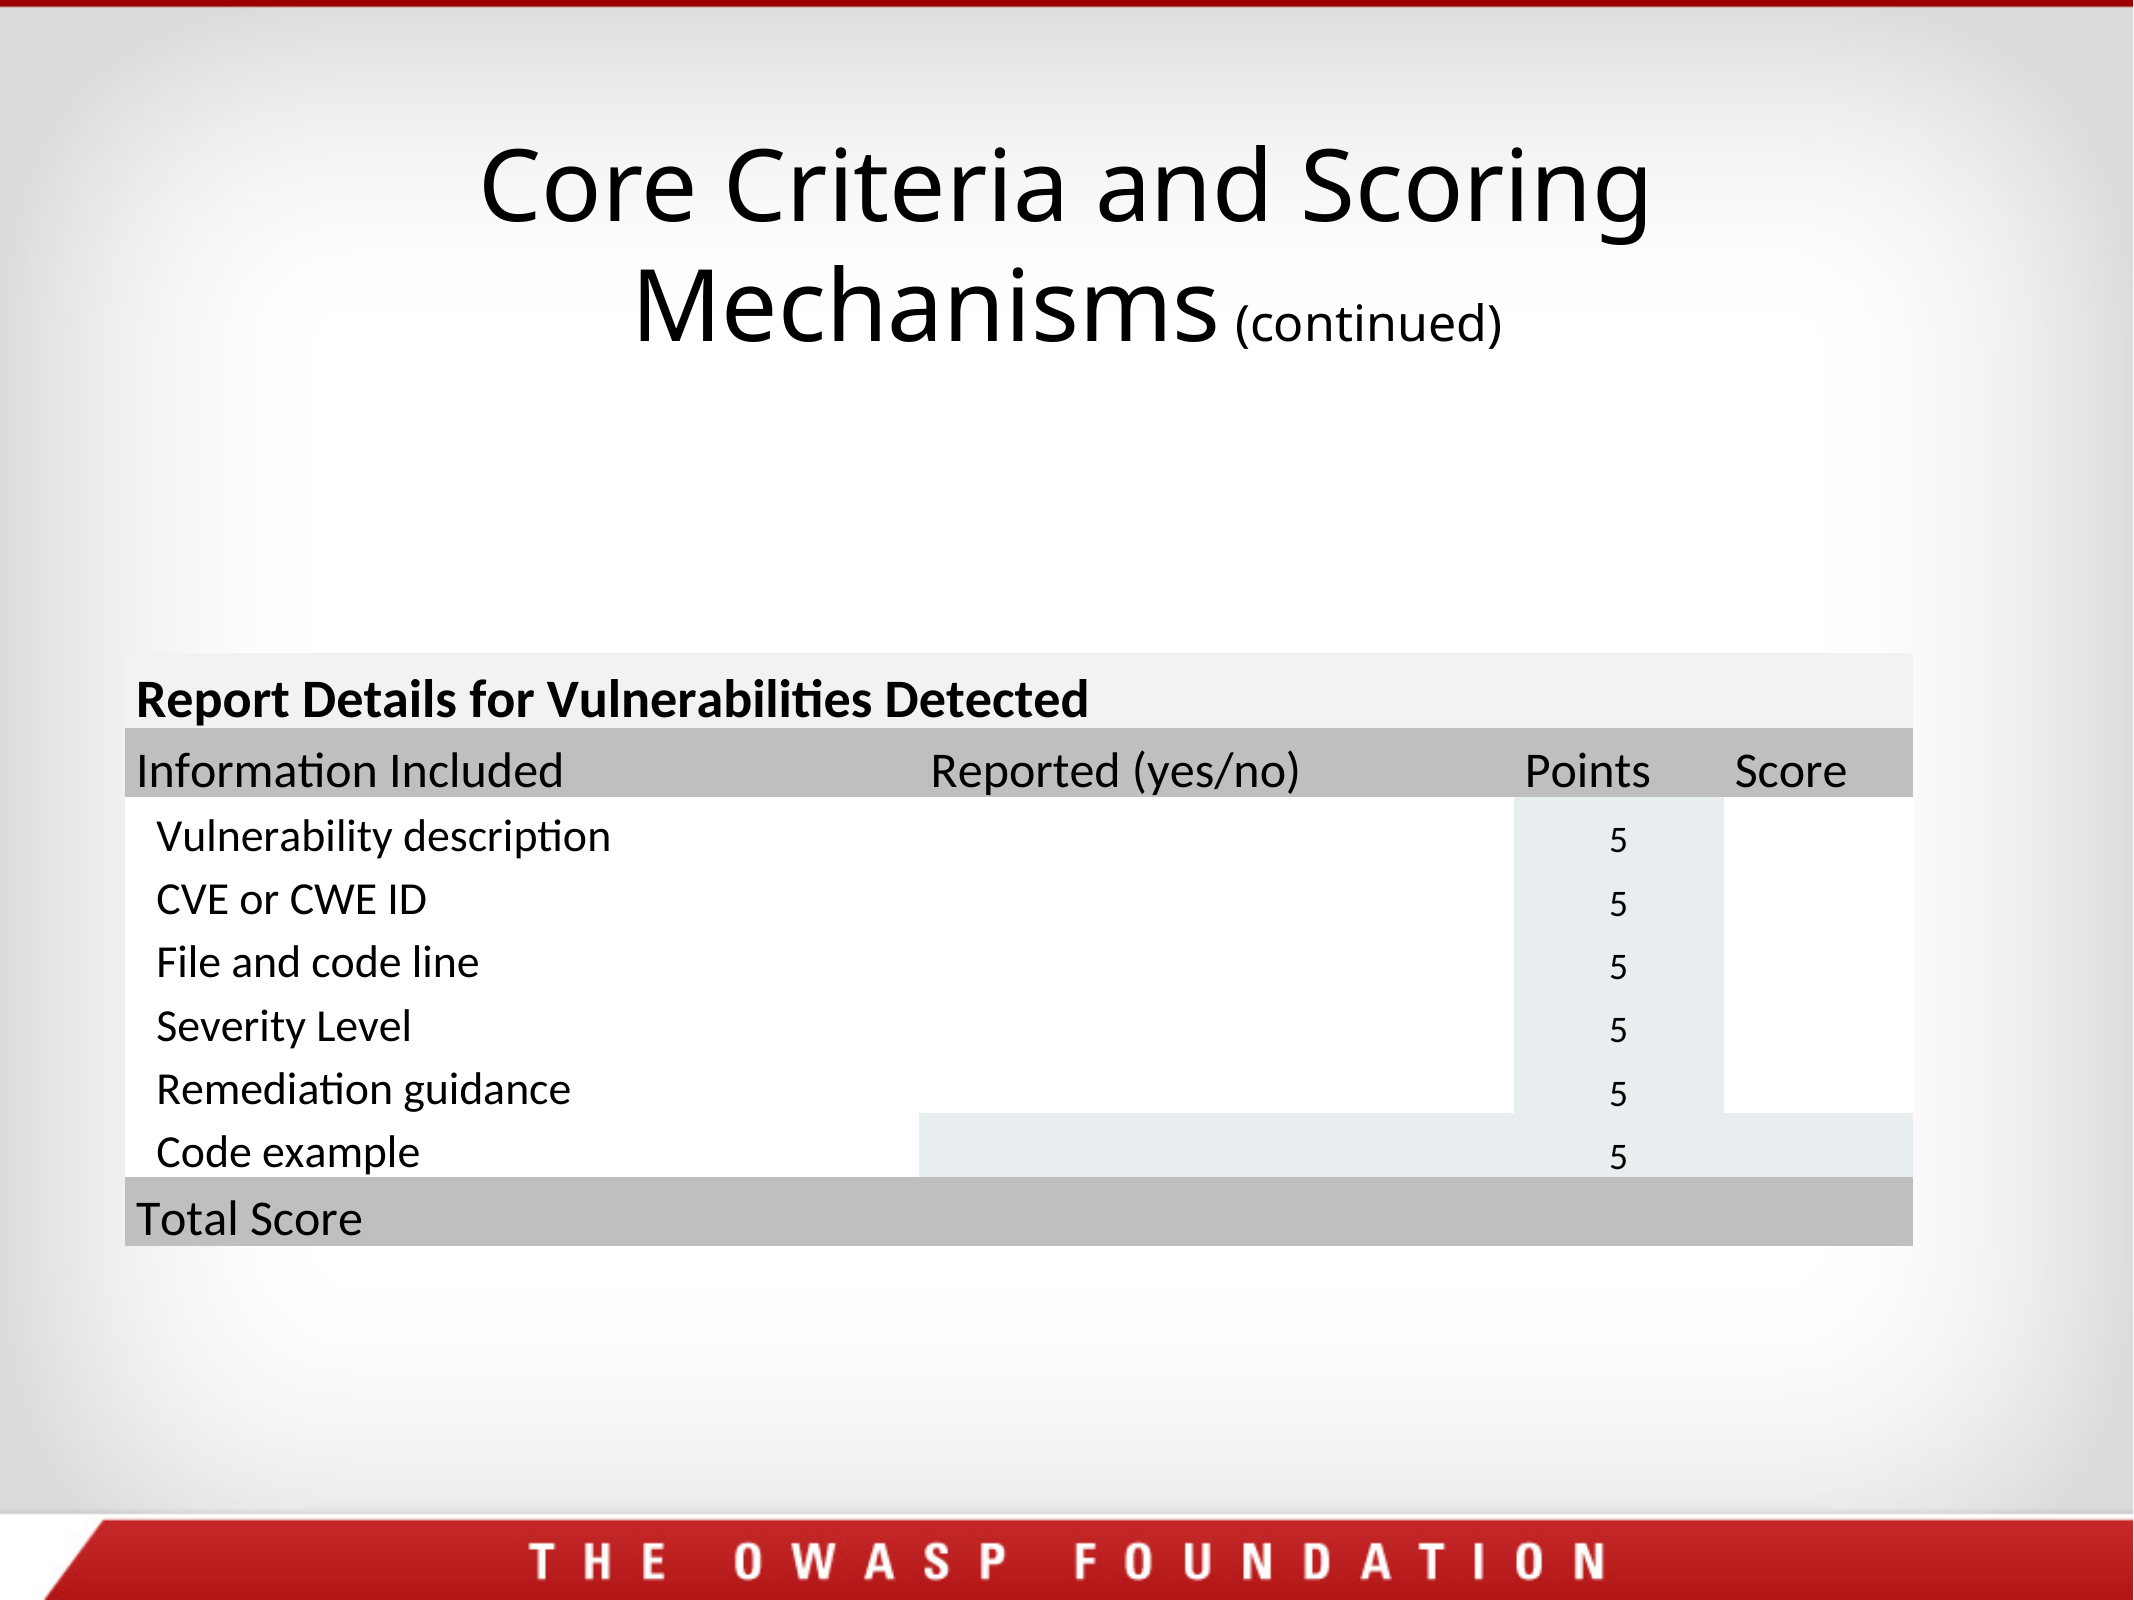

# Core Criteria and Scoring Mechanisms (continued)
| Report Details for Vulnerabilities Detected | | | |
| --- | --- | --- | --- |
| Information Included | Reported (yes/no) | Points | Score |
| Vulnerability description | | 5 | |
| CVE or CWE ID | | 5 | |
| File and code line | | 5 | |
| Severity Level | | 5 | |
| Remediation guidance | | 5 | |
| Code example | | 5 | |
| Total Score | | | |